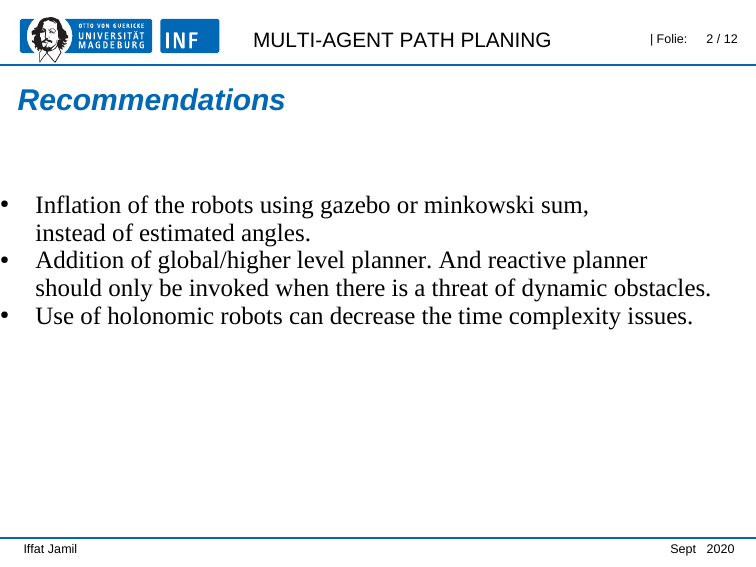

Inflation of the robots using gazebo or minkowski sum,
instead of estimated angles.
Addition of global/higher level planner. And reactive planner
should only be invoked when there is a threat of dynamic obstacles.
Use of holonomic robots can decrease the time complexity issues.
MULTI-AGENT PATH PLANING
| Folie:
2 / 12
Recommendations
 Iffat Jamil
 Sept
2020